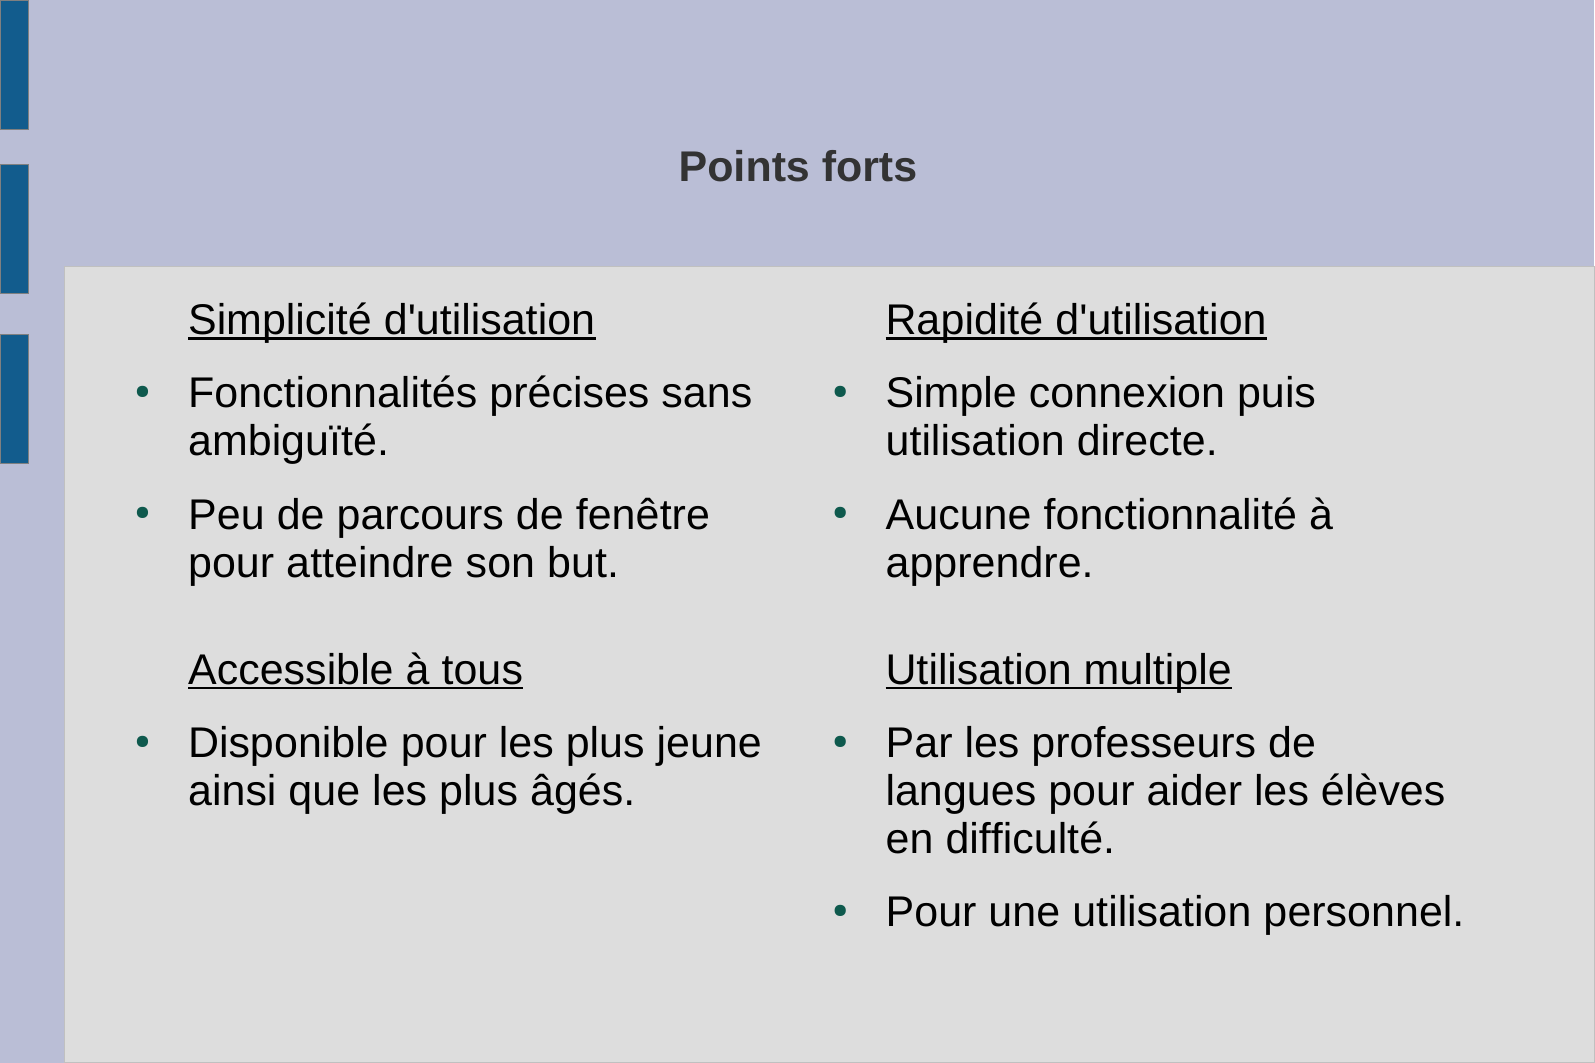

# Points forts
Simplicité d'utilisation
Fonctionnalités précises sans ambiguïté.
Peu de parcours de fenêtre pour atteindre son but.
Rapidité d'utilisation
Simple connexion puis utilisation directe.
Aucune fonctionnalité à apprendre.
Accessible à tous
Disponible pour les plus jeune ainsi que les plus âgés.
Utilisation multiple
Par les professeurs de langues pour aider les élèves en difficulté.
Pour une utilisation personnel.